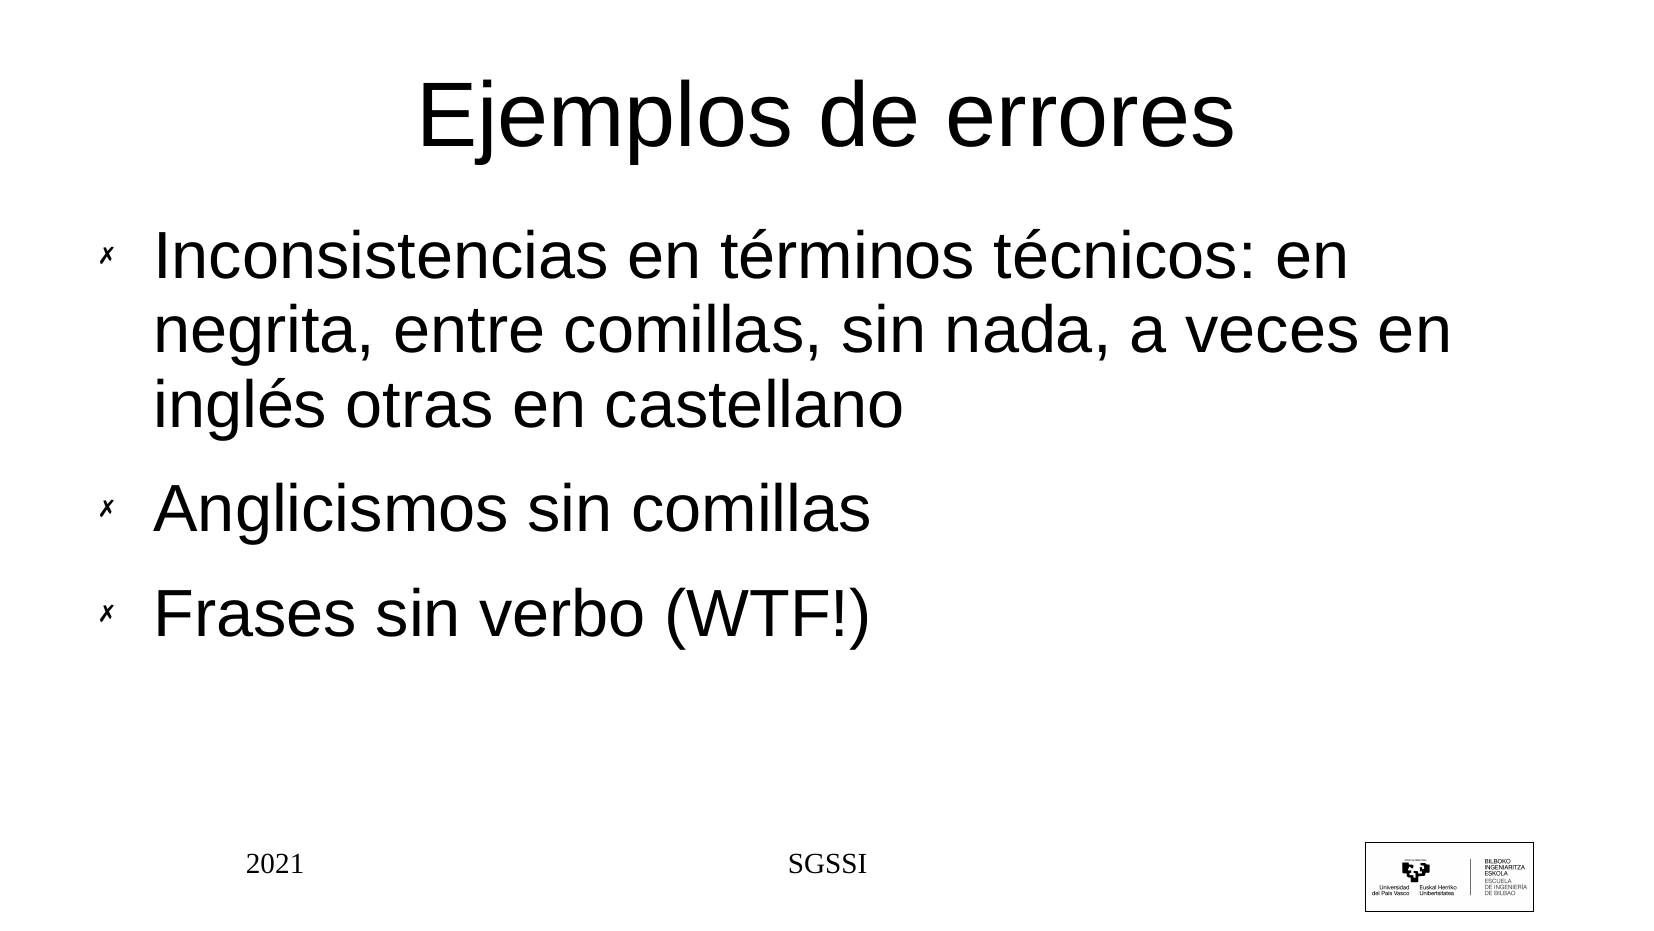

# Ejemplos de errores
Inconsistencias en términos técnicos: en negrita, entre comillas, sin nada, a veces en inglés otras en castellano
Anglicismos sin comillas
Frases sin verbo (WTF!)